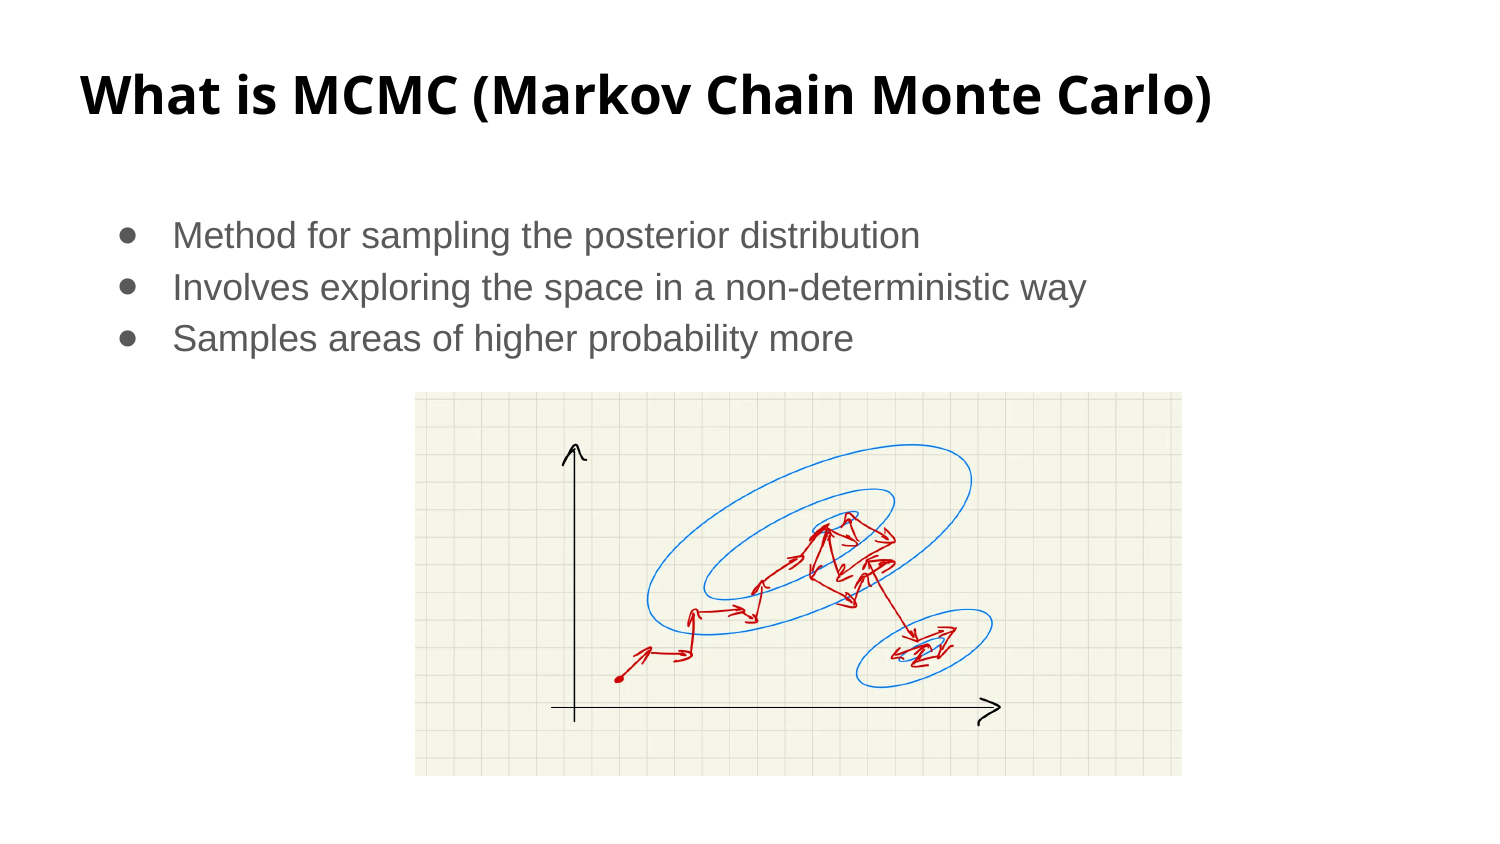

# What is MCMC (Markov Chain Monte Carlo)
Method for sampling the posterior distribution
Involves exploring the space in a non-deterministic way
Samples areas of higher probability more